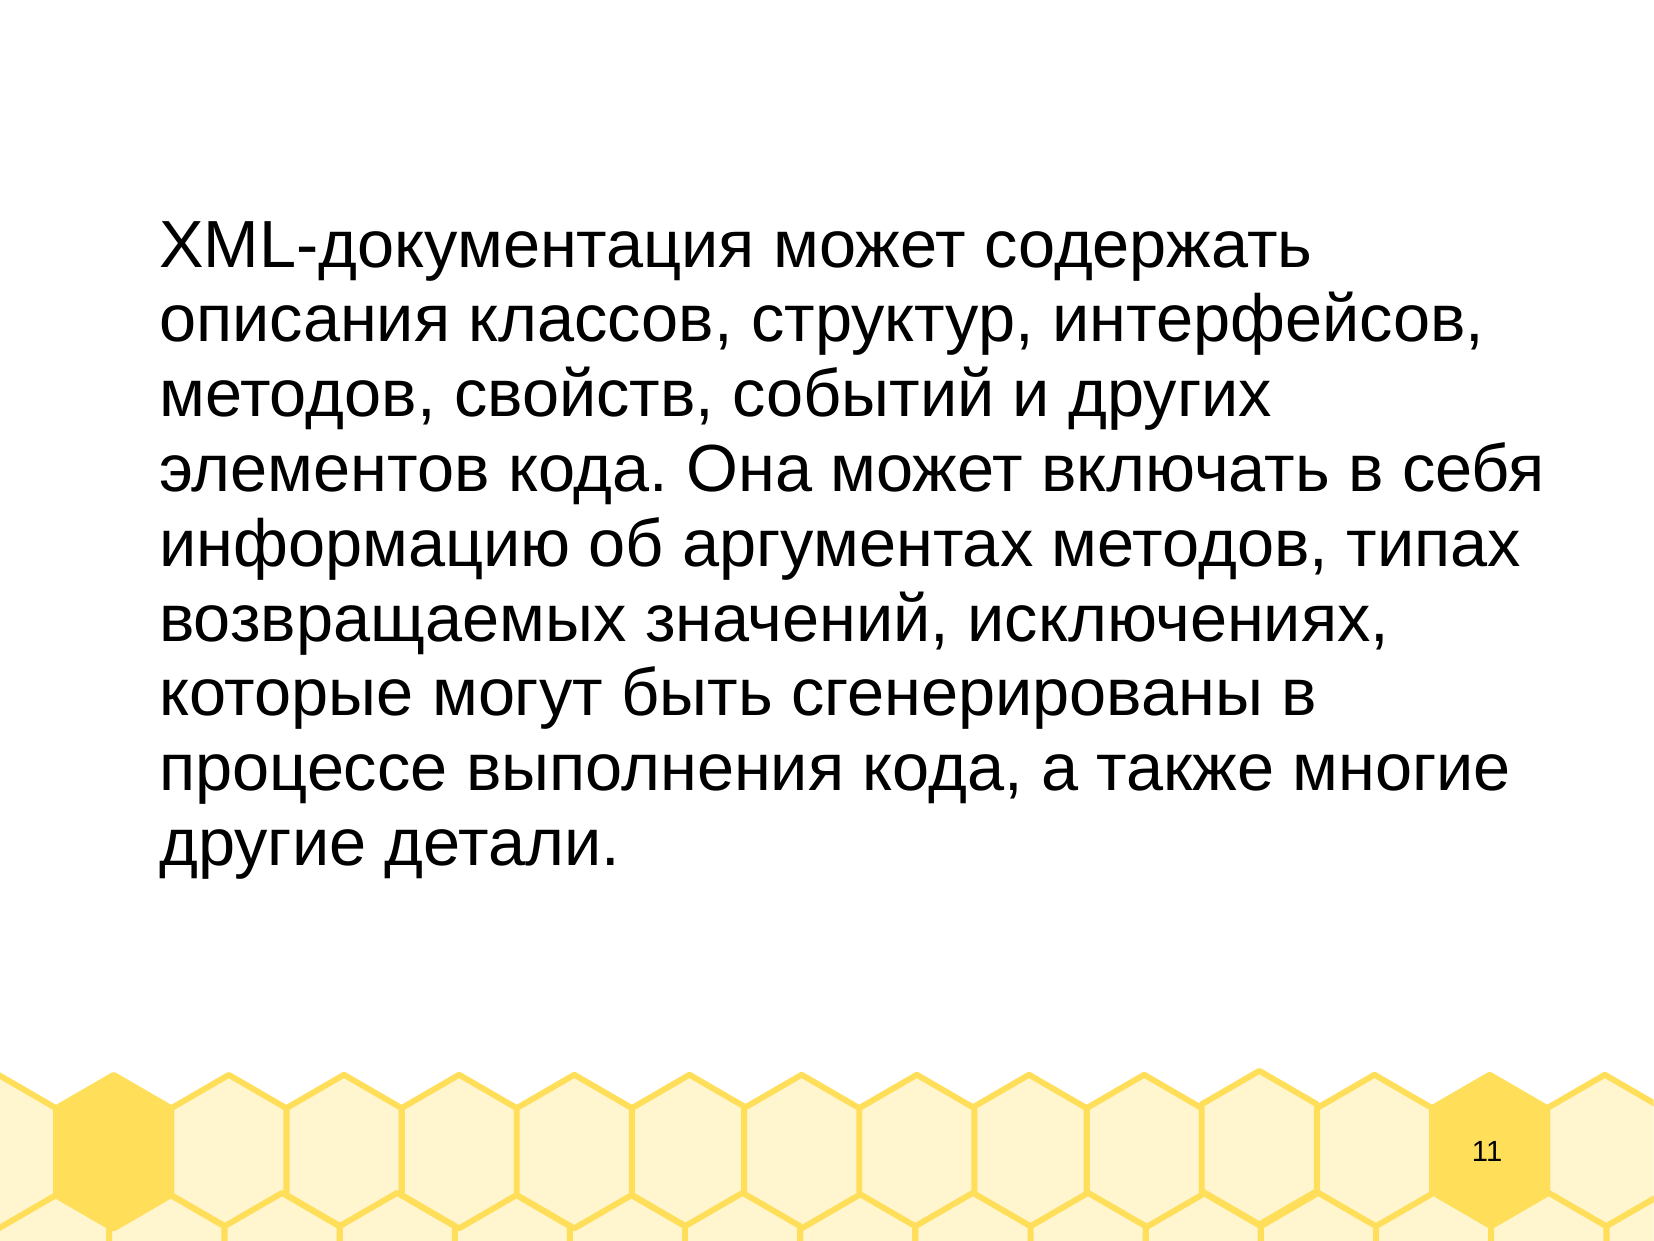

# XML-документация может содержать описания классов, структур, интерфейсов, методов, свойств, событий и других элементов кода. Она может включать в себя информацию об аргументах методов, типах возвращаемых значений, исключениях, которые могут быть сгенерированы в процессе выполнения кода, а также многие другие детали.